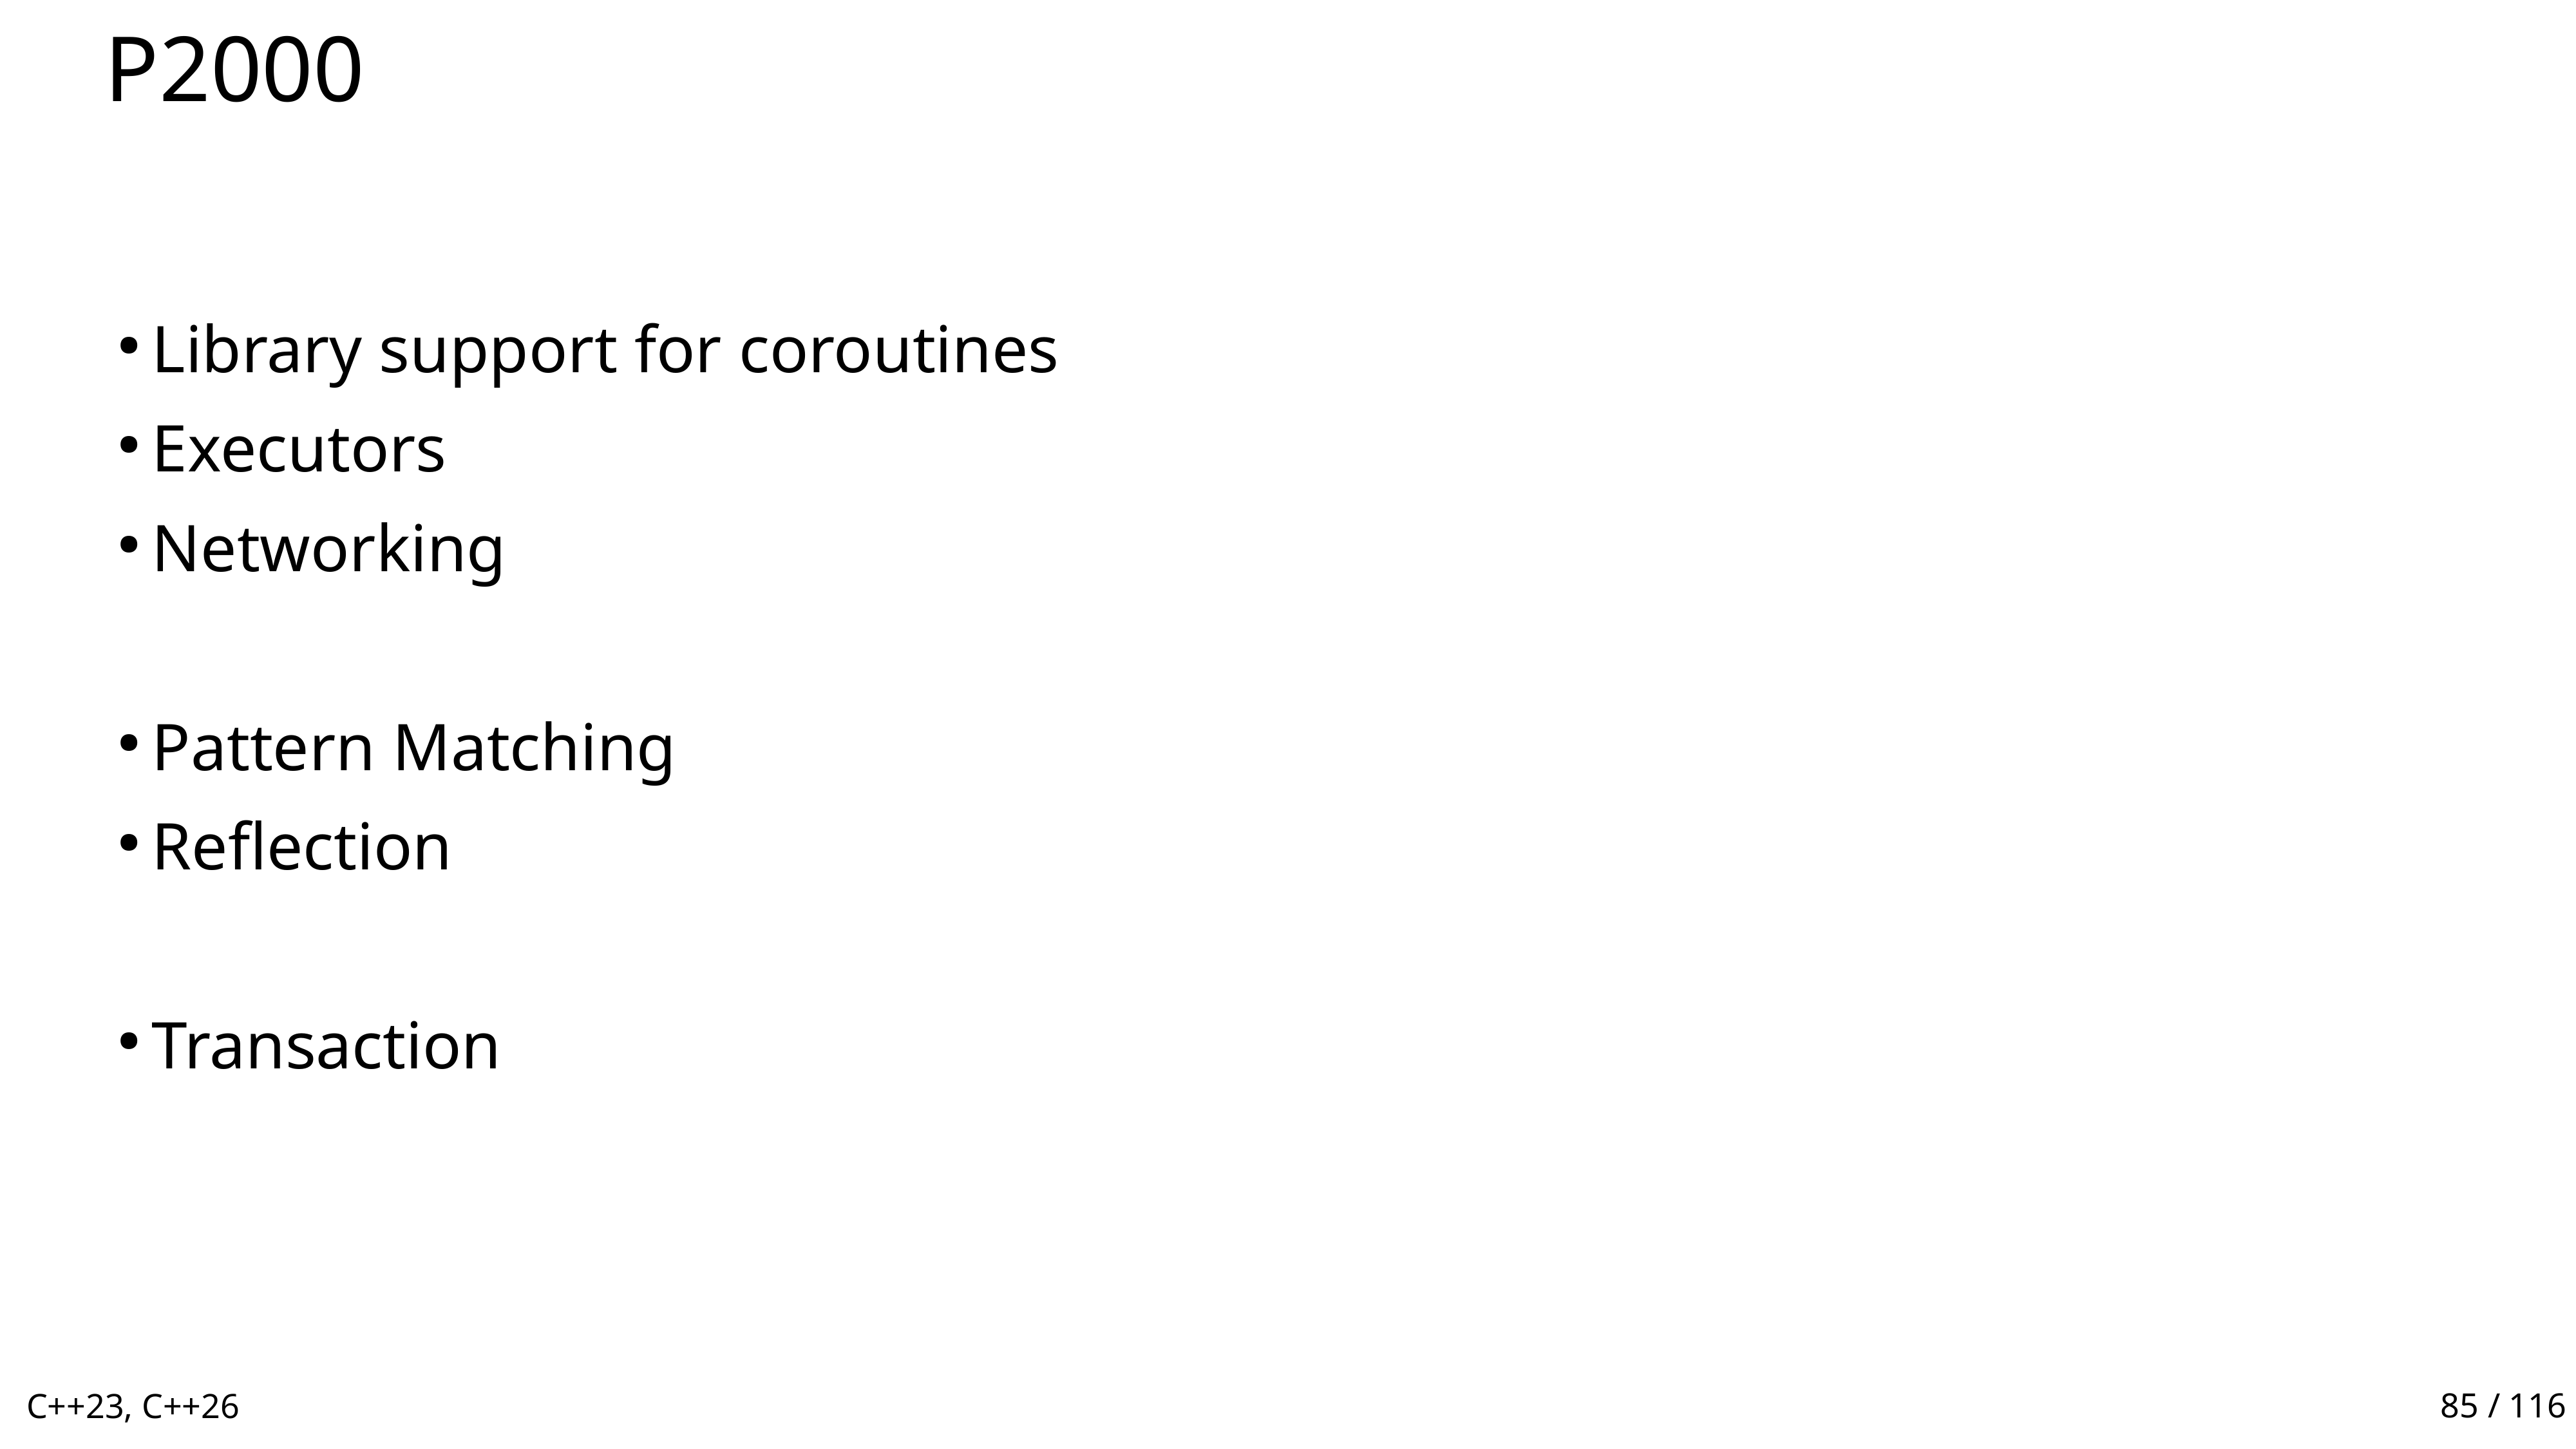

P2000
# Library support for coroutines
Executors
Networking
Pattern Matching
Reflection
Transaction
C++23, C++26